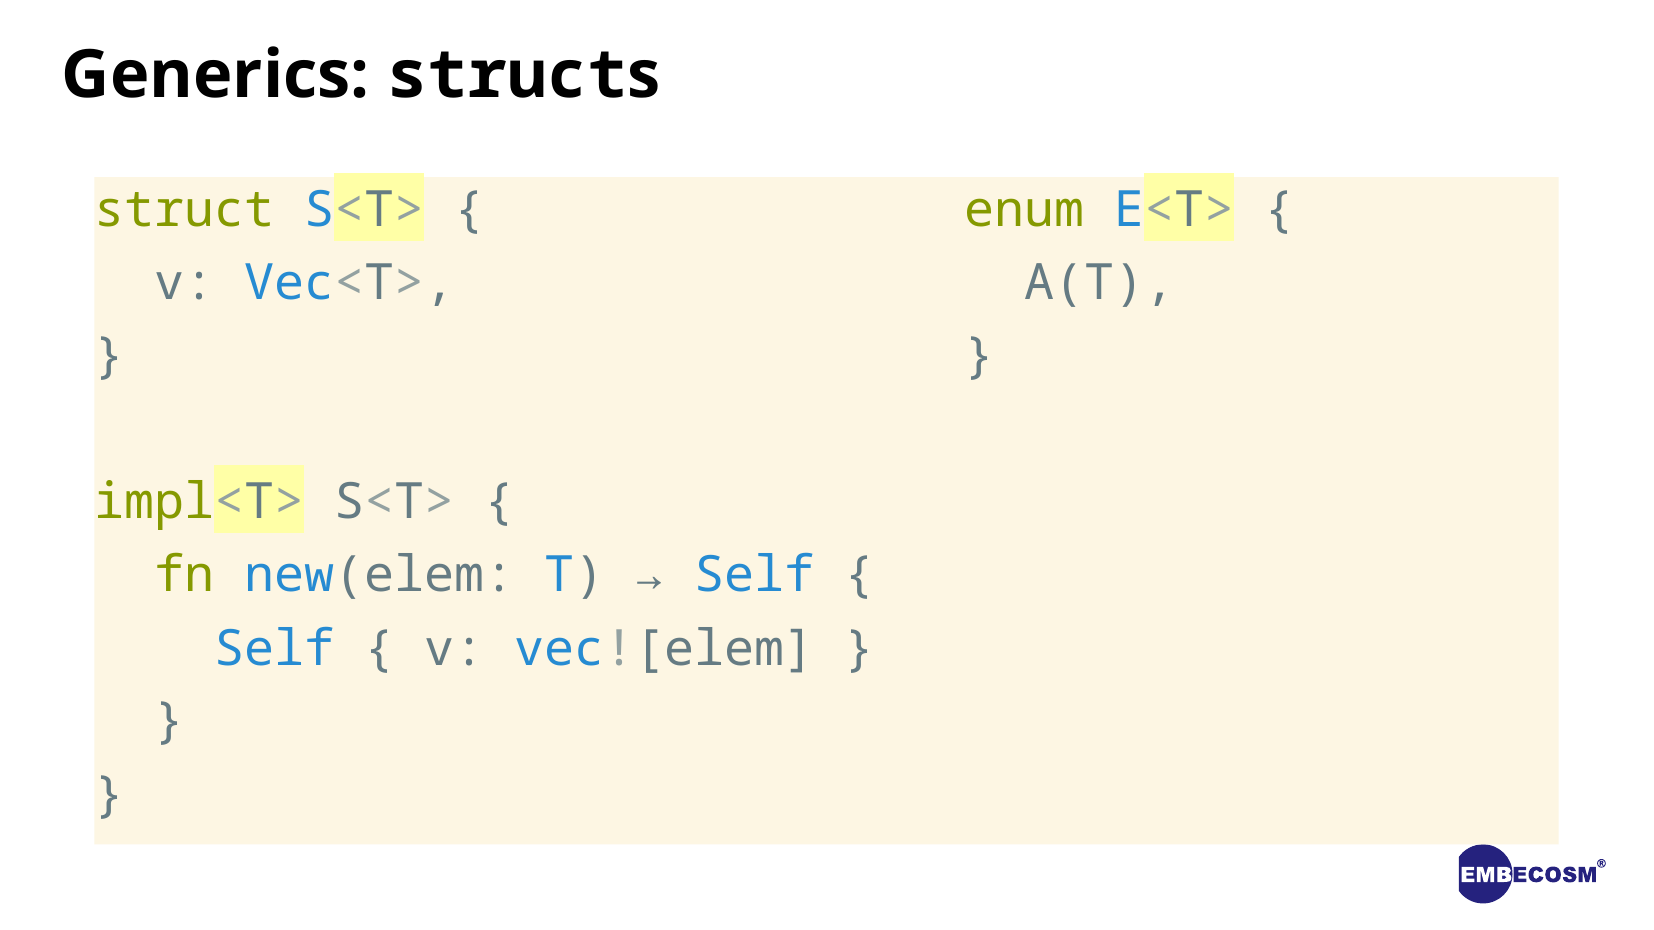

# Generics: structs
struct S<T> { enum E<T> {
 v: Vec<T>, A(T),
} }
impl<T> S<T> {
 fn new(elem: T) → Self {
 Self { v: vec![elem] }
 }
}